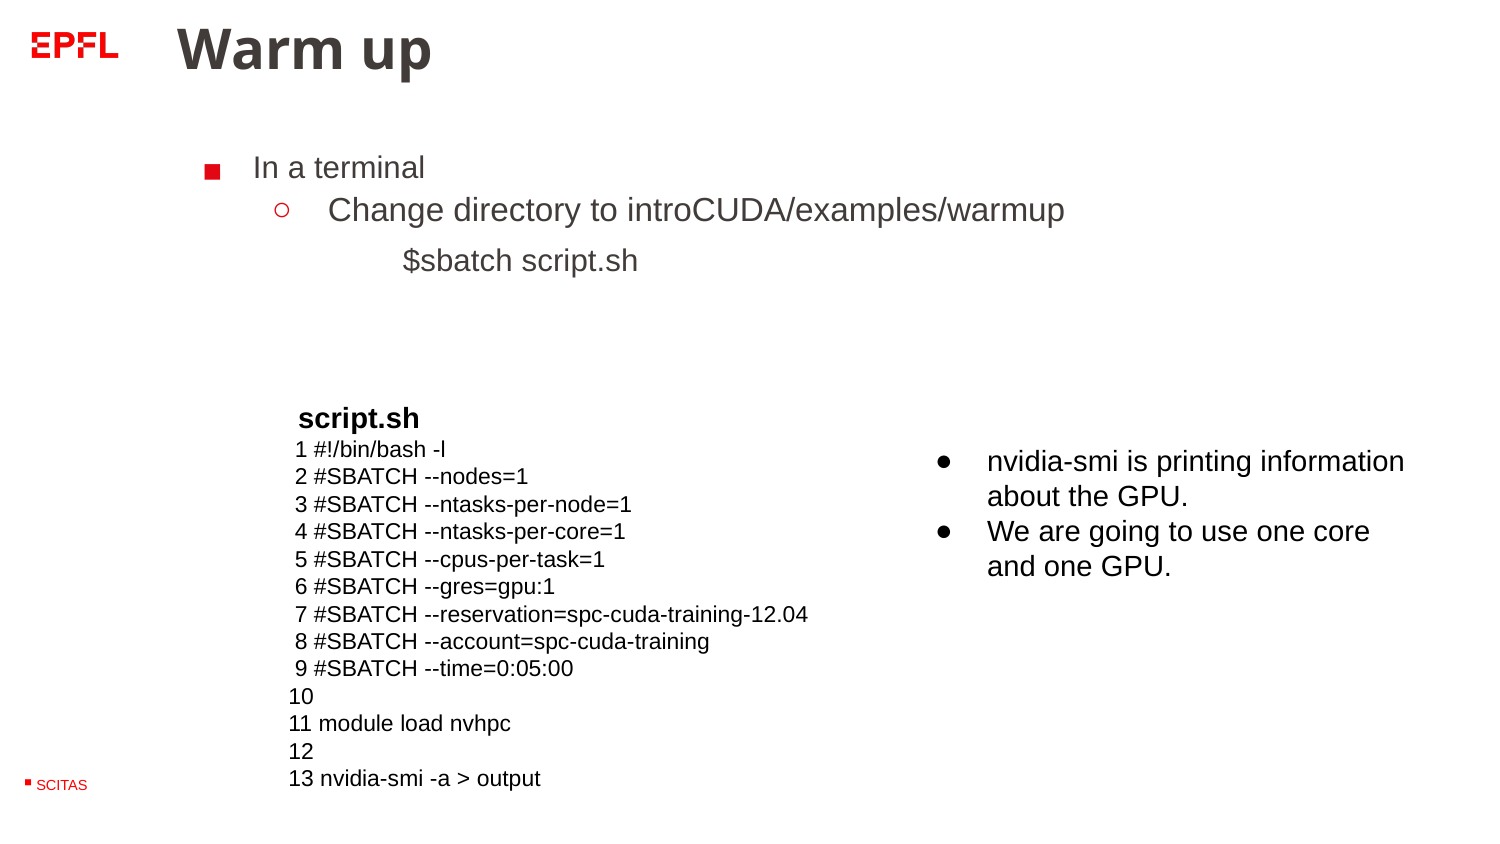

Warm up
# In a terminal
Change directory to introCUDA/examples/warmup
$sbatch script.sh
 script.sh
 1 #!/bin/bash -l
 2 #SBATCH --nodes=1
 3 #SBATCH --ntasks-per-node=1
 4 #SBATCH --ntasks-per-core=1
 5 #SBATCH --cpus-per-task=1
 6 #SBATCH --gres=gpu:1
 7 #SBATCH --reservation=spc-cuda-training-12.04
 8 #SBATCH --account=spc-cuda-training
 9 #SBATCH --time=0:05:00
 10
 11 module load nvhpc
 12
 13 nvidia-smi -a > output
nvidia-smi is printing information about the GPU.
We are going to use one core and one GPU.